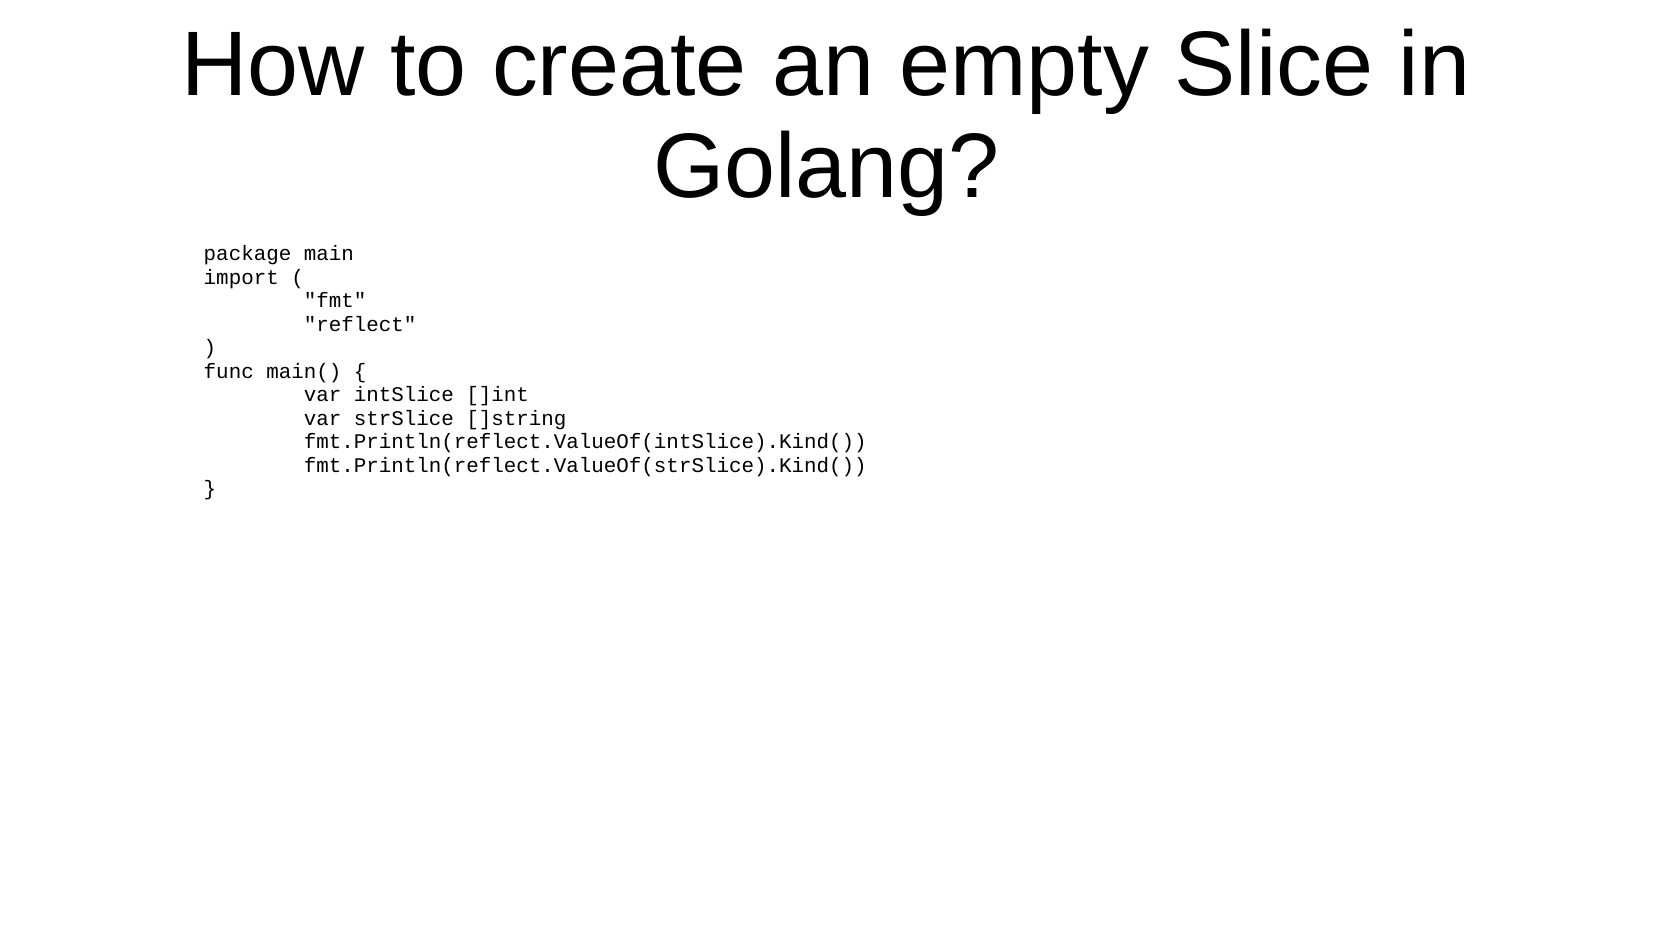

# How to create an empty Slice in Golang?
package main
import (
 "fmt"
 "reflect"
)
func main() {
 var intSlice []int
 var strSlice []string
 fmt.Println(reflect.ValueOf(intSlice).Kind())
 fmt.Println(reflect.ValueOf(strSlice).Kind())
}